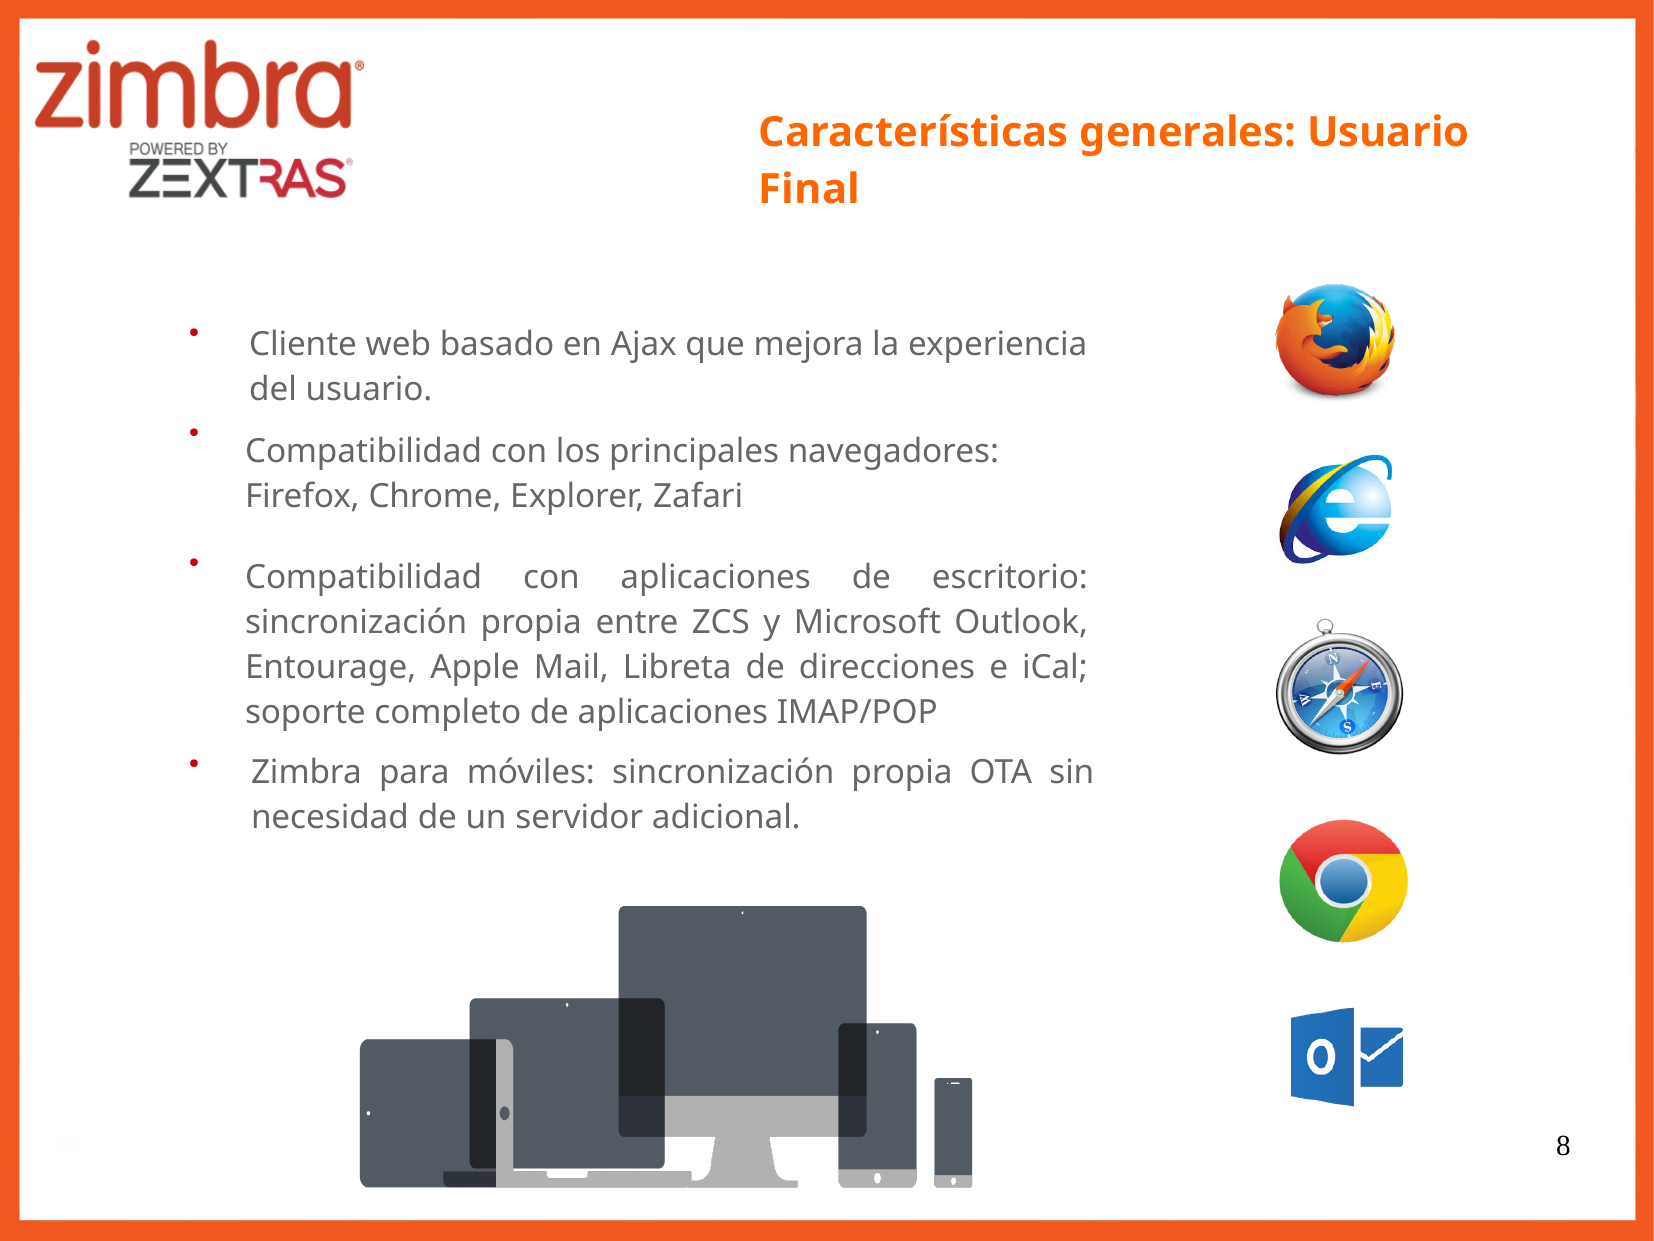

Características generales: Usuario Final
Cliente web basado en Ajax que mejora la experiencia del usuario.
●
Compatibilidad con los principales navegadores: Firefox, Chrome, Explorer, Zafari
●
Compatibilidad con aplicaciones de escritorio: sincronización propia entre ZCS y Microsoft Outlook, Entourage, Apple Mail, Libreta de direcciones e iCal; soporte completo de aplicaciones IMAP/POP
●
Zimbra para móviles: sincronización propia OTA sin necesidad de un servidor adicional.
●
8